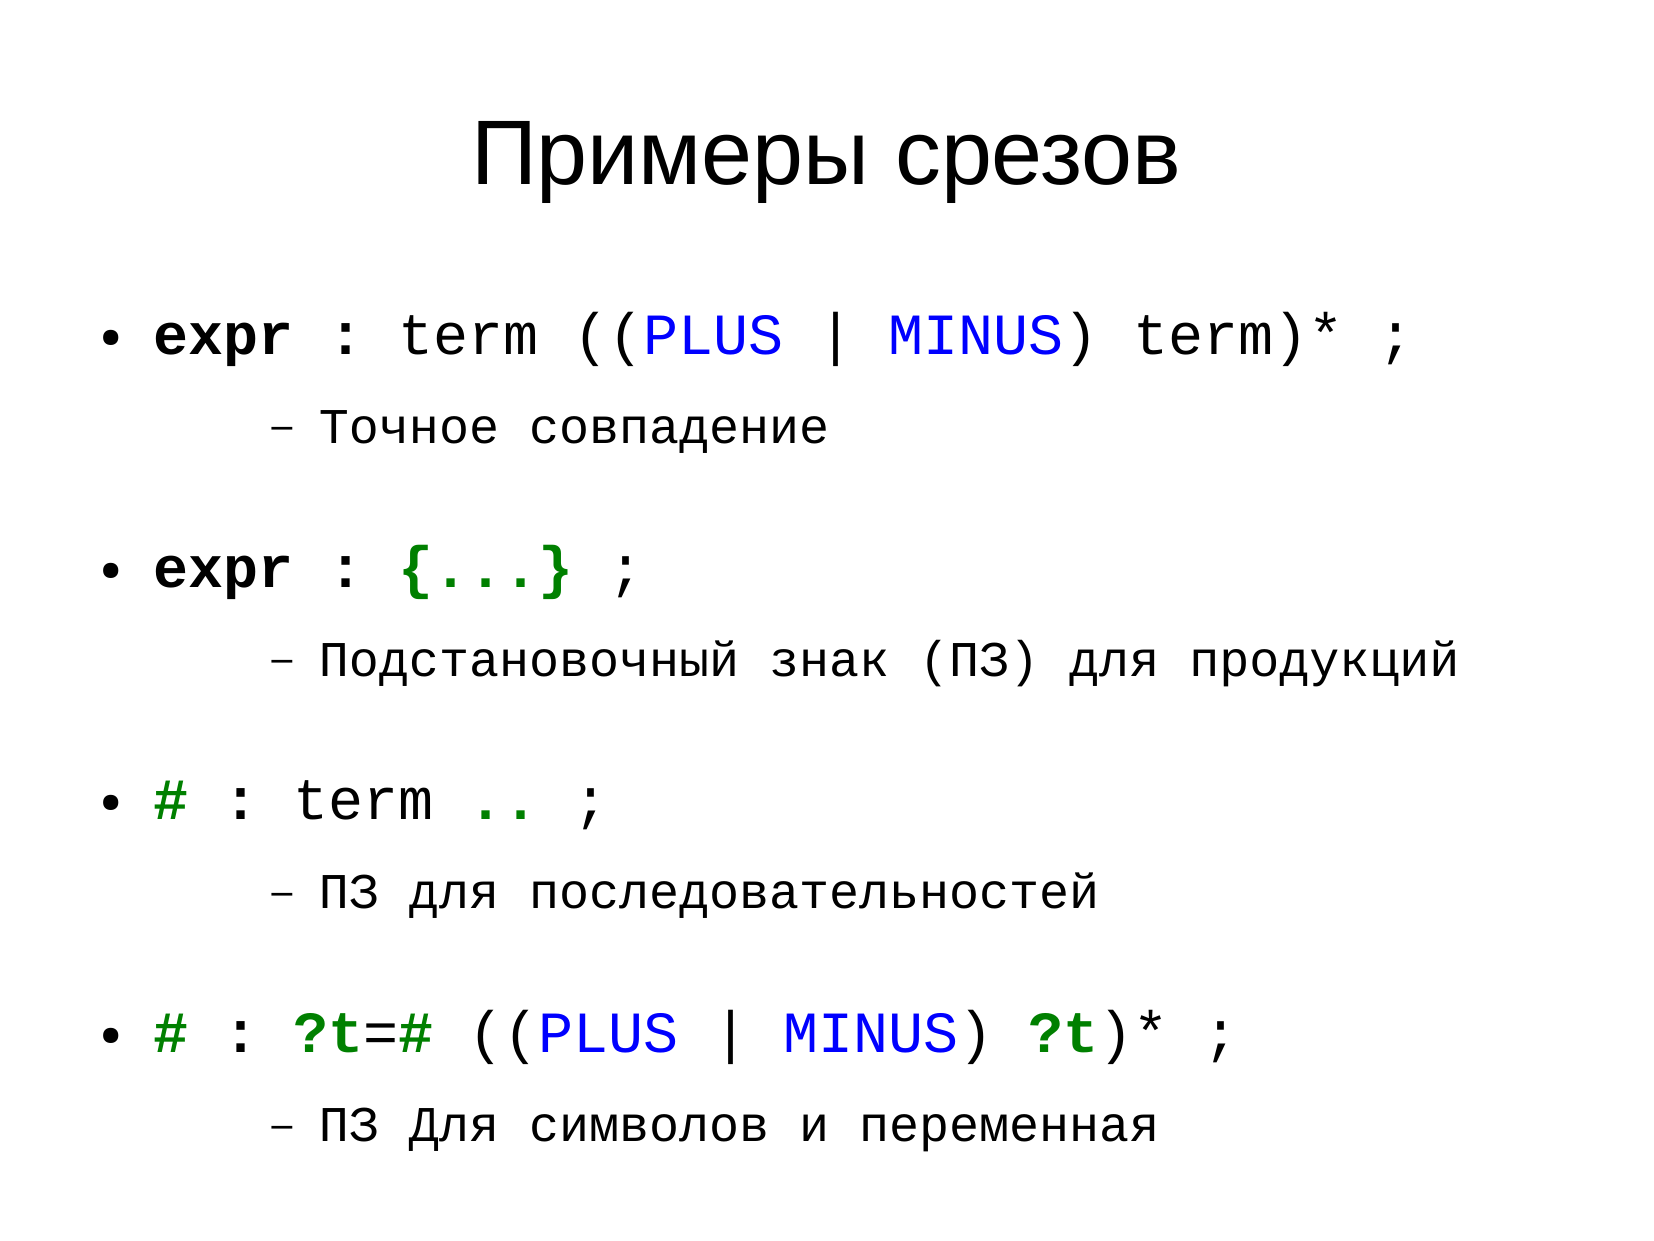

# Примеры срезов
expr : term ((PLUS | MINUS) term)* ;
Точное совпадение
expr : {...} ;
Подстановочный знак (ПЗ) для продукций
# : term .. ;
ПЗ для последовательностей
# : ?t=# ((PLUS | MINUS) ?t)* ;
ПЗ Для символов и переменная